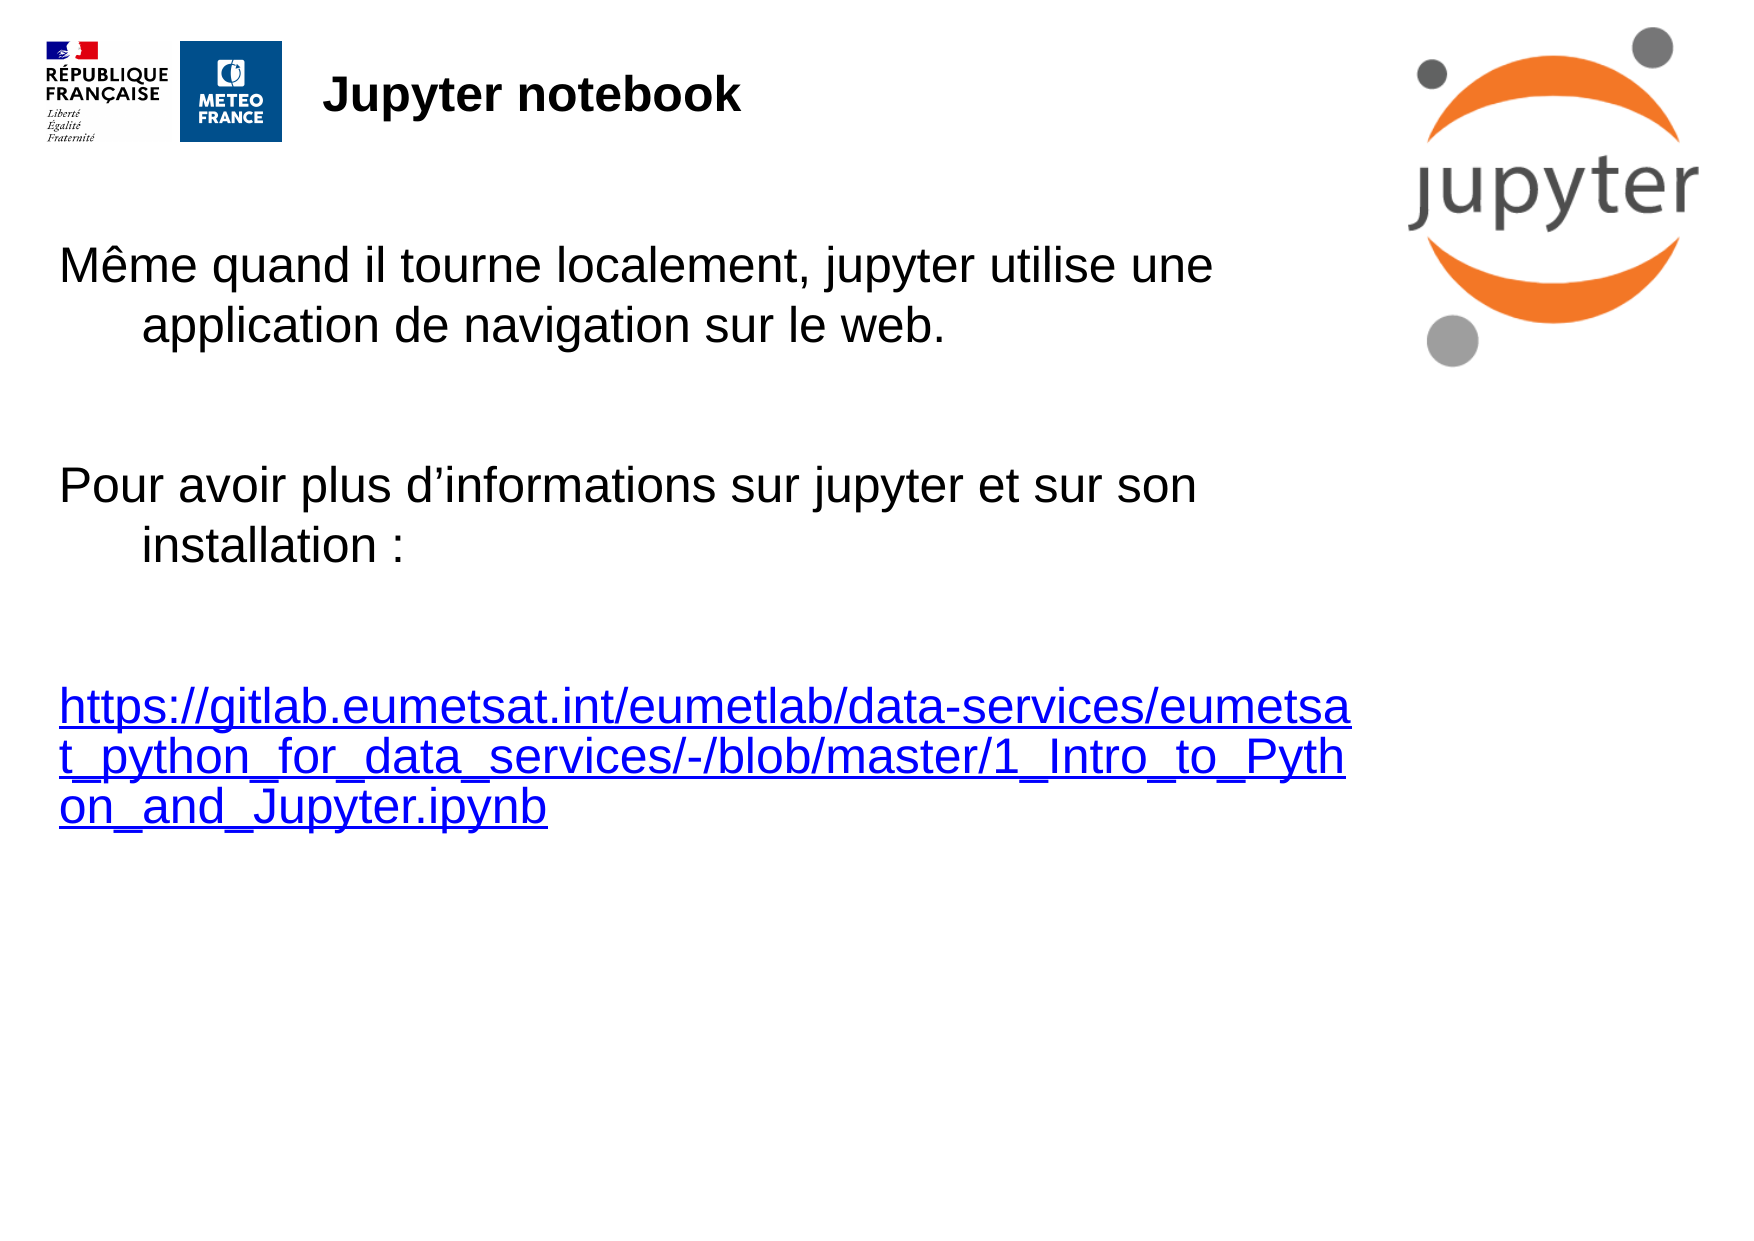

Jupyter notebook
Même quand il tourne localement, jupyter utilise une application de navigation sur le web.
Pour avoir plus d’informations sur jupyter et sur son installation :
https://gitlab.eumetsat.int/eumetlab/data-services/eumetsat_python_for_data_services/-/blob/master/1_Intro_to_Python_and_Jupyter.ipynb